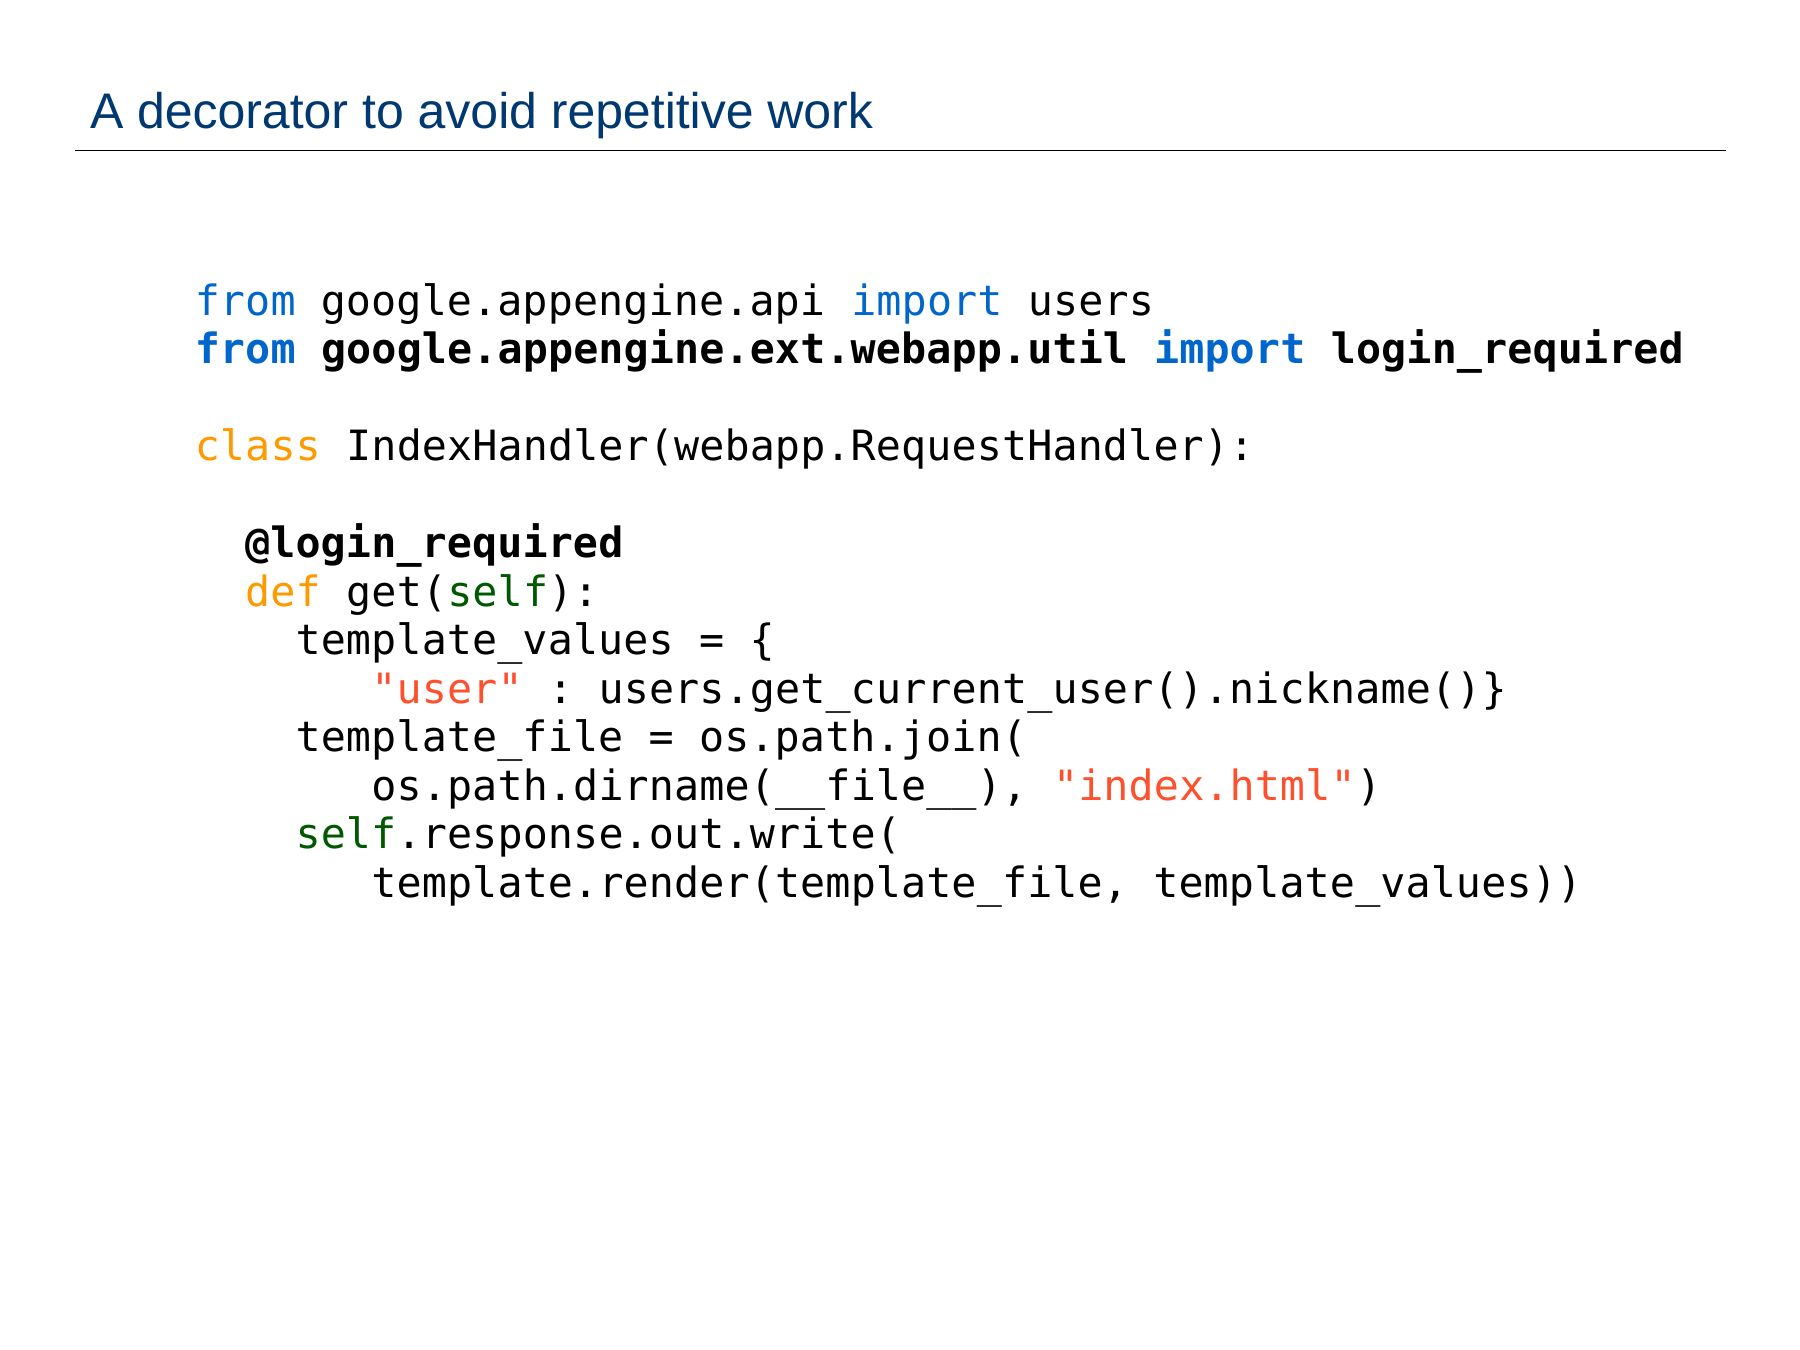

# A decorator to avoid repetitive work
from google.appengine.api import users
from google.appengine.ext.webapp.util import login_required
class IndexHandler(webapp.RequestHandler):
 @login_required
 def get(self):
 template_values = {
 "user" : users.get_current_user().nickname()}
 template_file = os.path.join(
 os.path.dirname(__file__), "index.html")
 self.response.out.write(
 template.render(template_file, template_values))